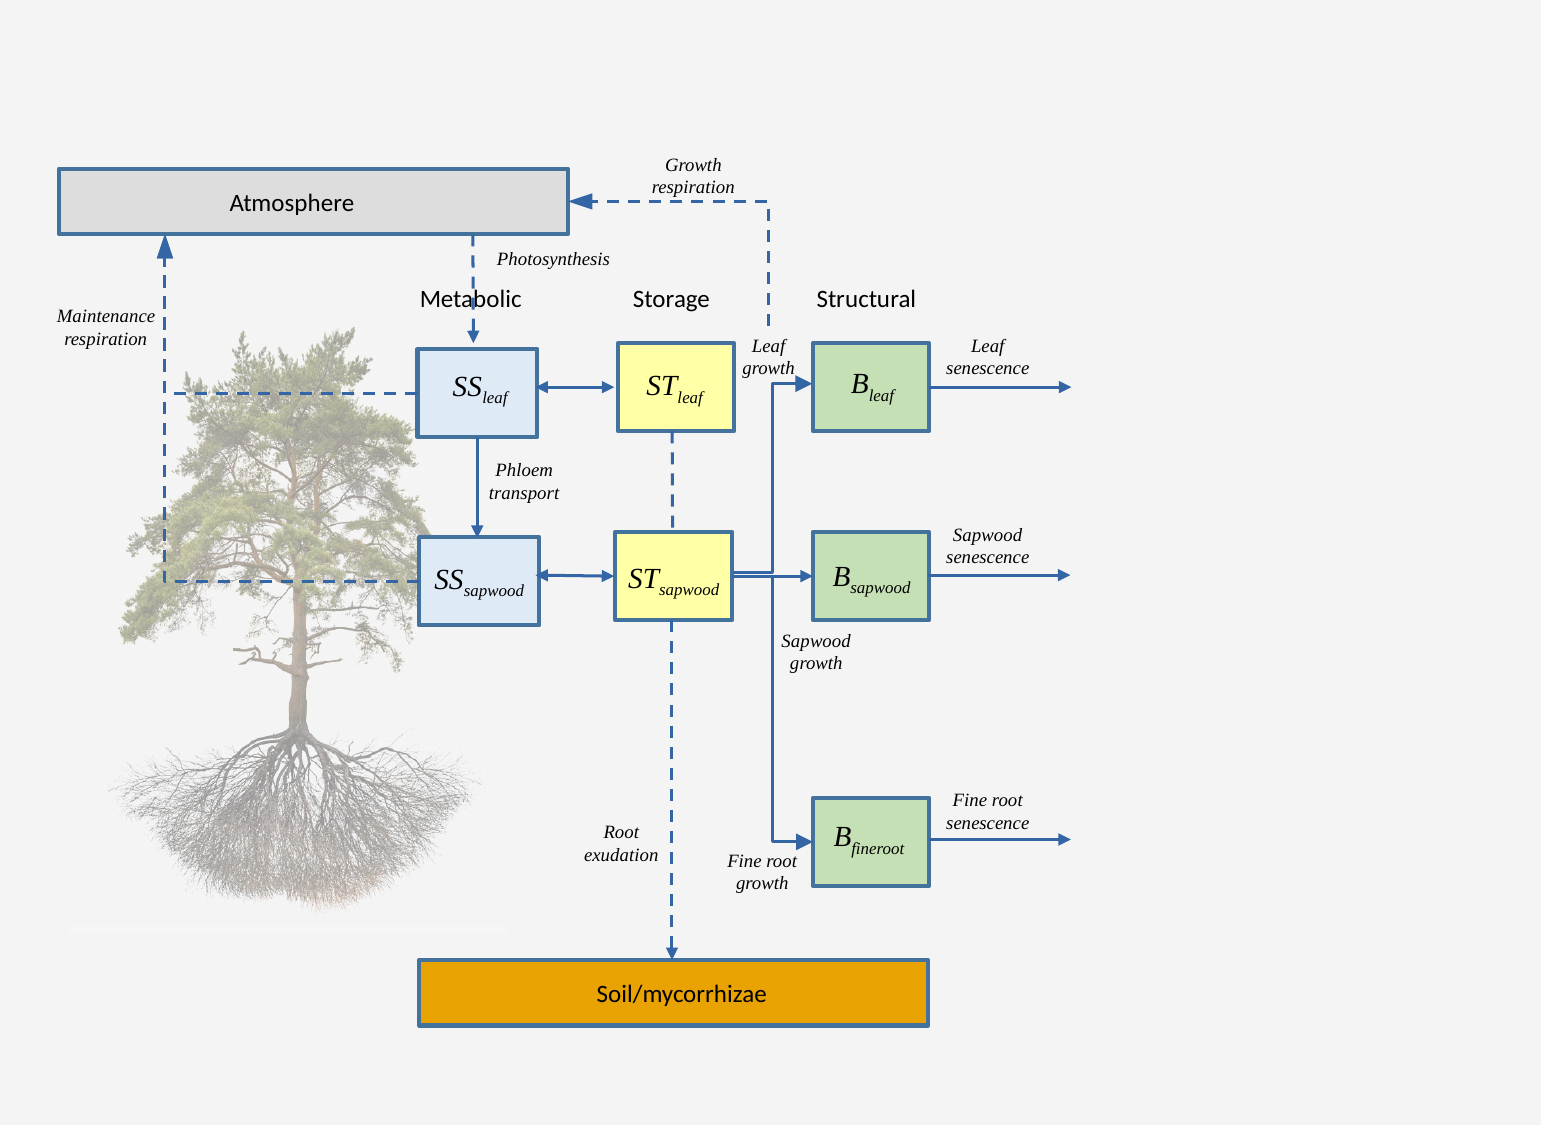

Growth respiration
 Atmosphere
Photosynthesis
 Metabolic
 Storage
 Structural
Maintenance respiration
Leaf growth
Leaf senescence
Bleaf
STleaf
SSleaf
Phloem transport
Sapwood senescence
Bsapwood
STsapwood
SSsapwood
Sapwood growth
Fine root senescence
Bfineroot
Root exudation
Fine root growth
 Soil/mycorrhizae